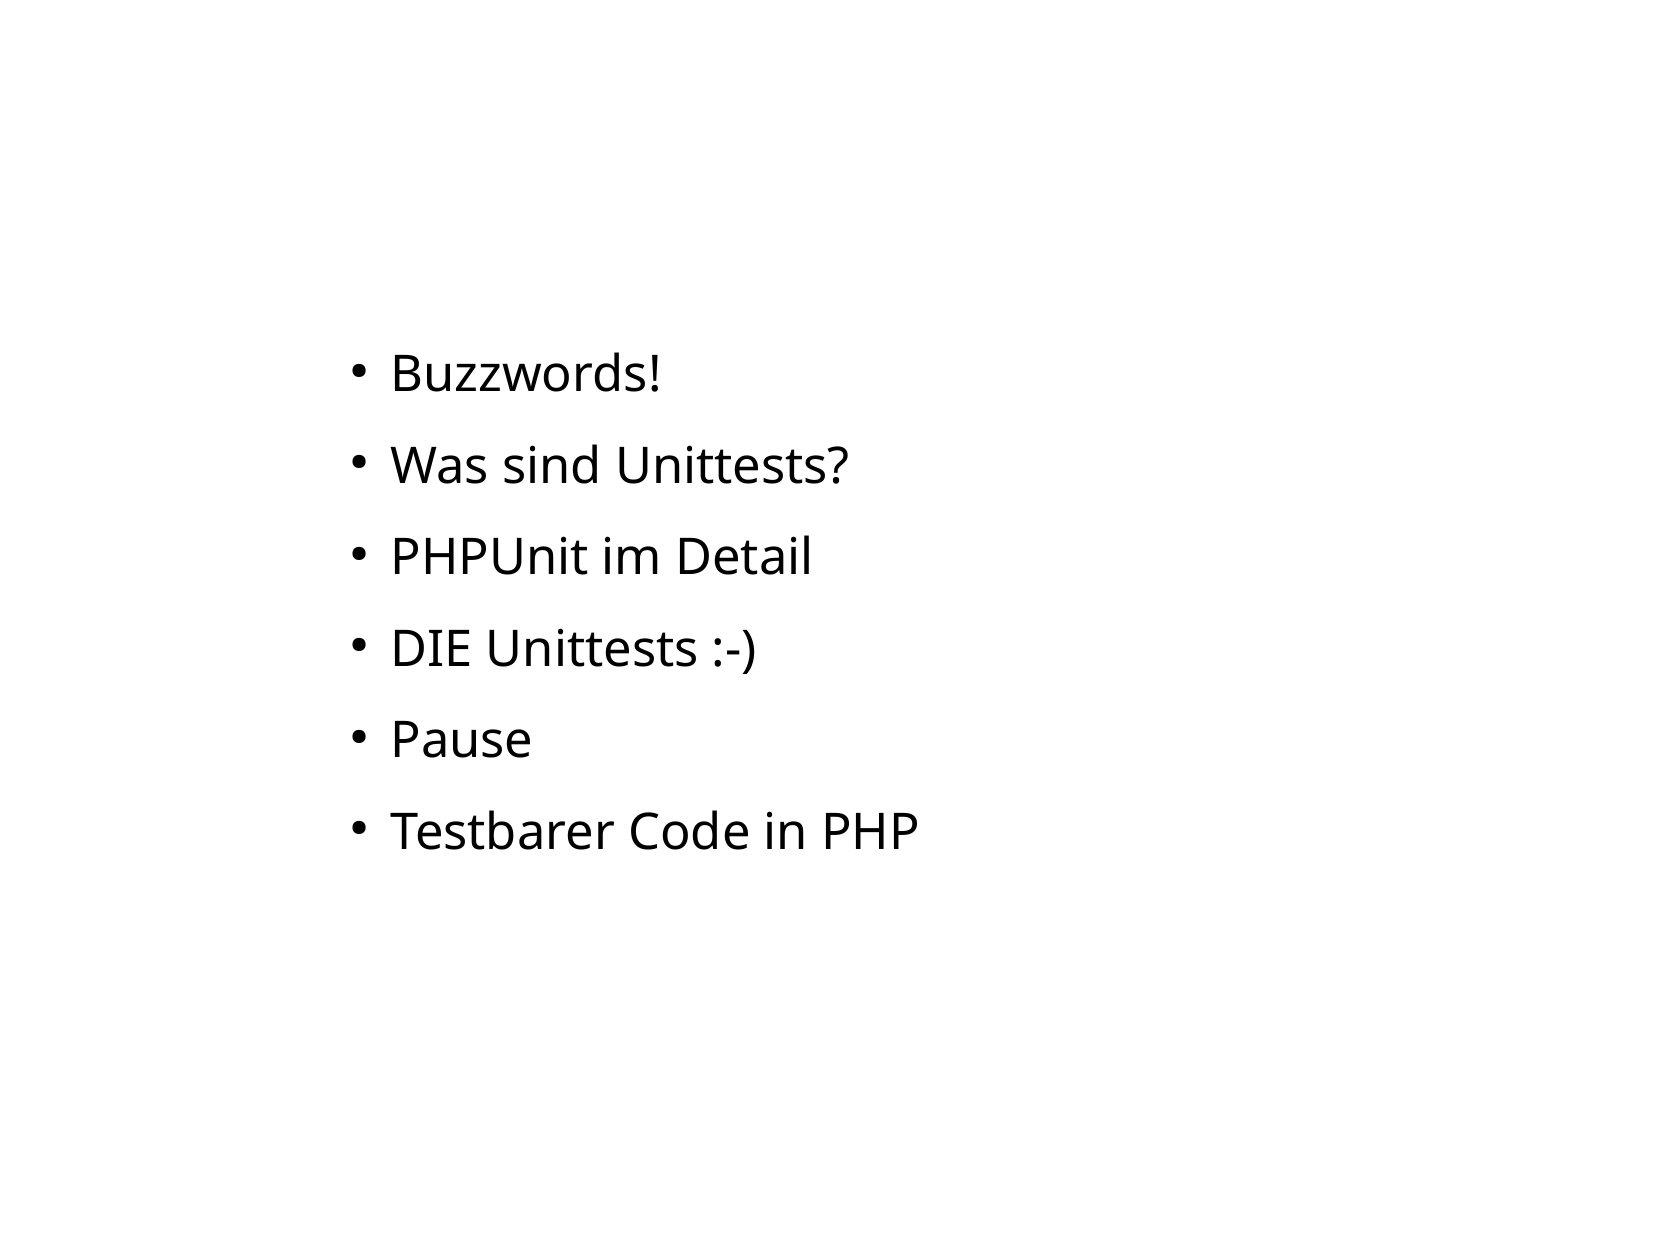

# Buzzwords!
Was sind Unittests?
PHPUnit im Detail
DIE Unittests :-)
Pause
Testbarer Code in PHP